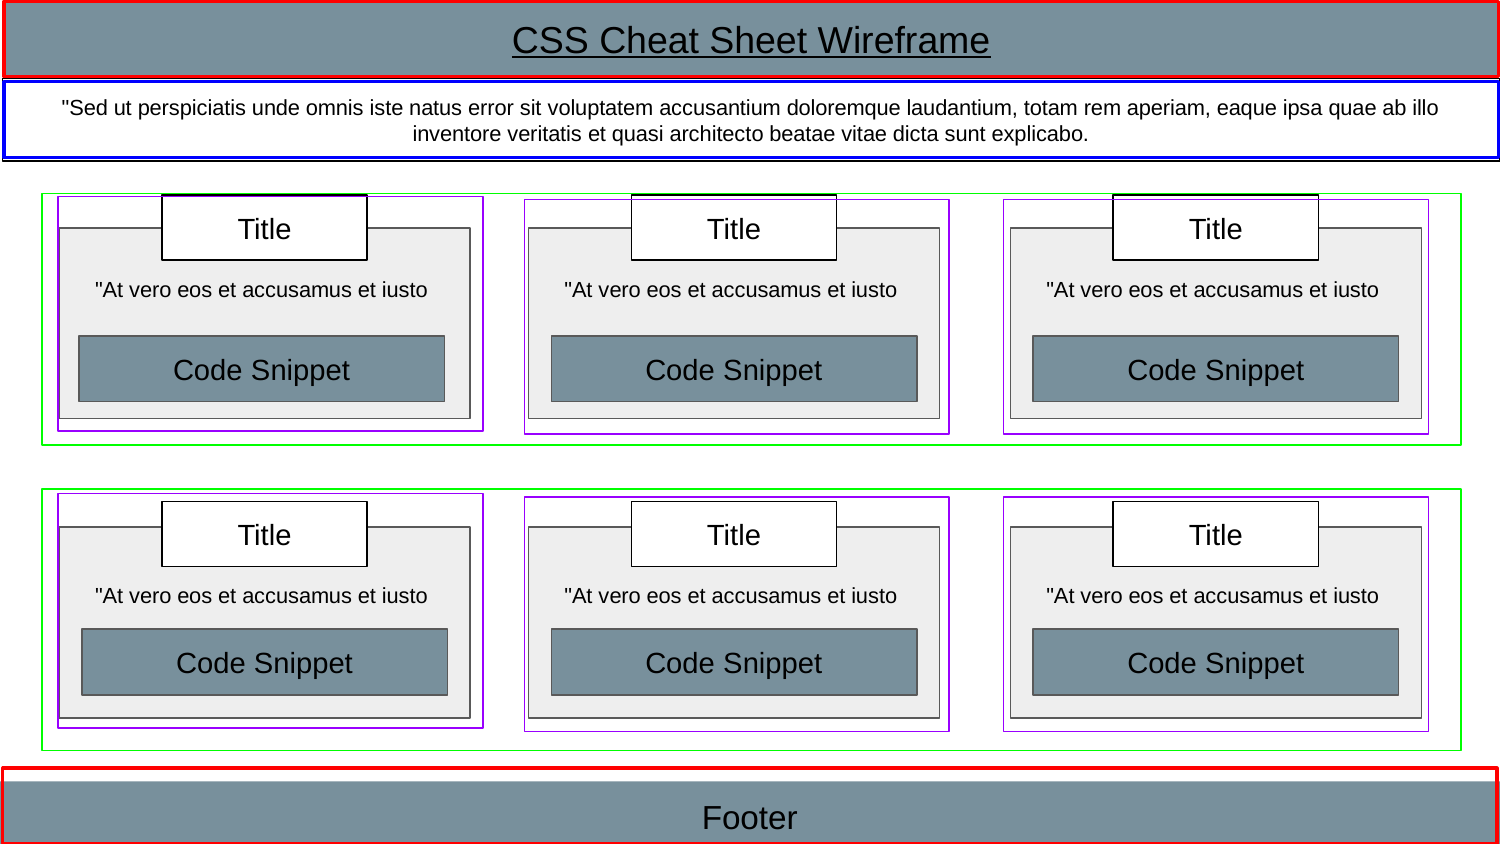

CSS Cheat Sheet Wireframe
"Sed ut perspiciatis unde omnis iste natus error sit voluptatem accusantium doloremque laudantium, totam rem aperiam, eaque ipsa quae ab illo inventore veritatis et quasi architecto beatae vitae dicta sunt explicabo.
Title
Title
Title
"At vero eos et accusamus et iusto
"At vero eos et accusamus et iusto
"At vero eos et accusamus et iusto
Code Snippet
Code Snippet
Code Snippet
Title
Title
Title
"At vero eos et accusamus et iusto
"At vero eos et accusamus et iusto
"At vero eos et accusamus et iusto
Code Snippet
Code Snippet
Code Snippet
Footer